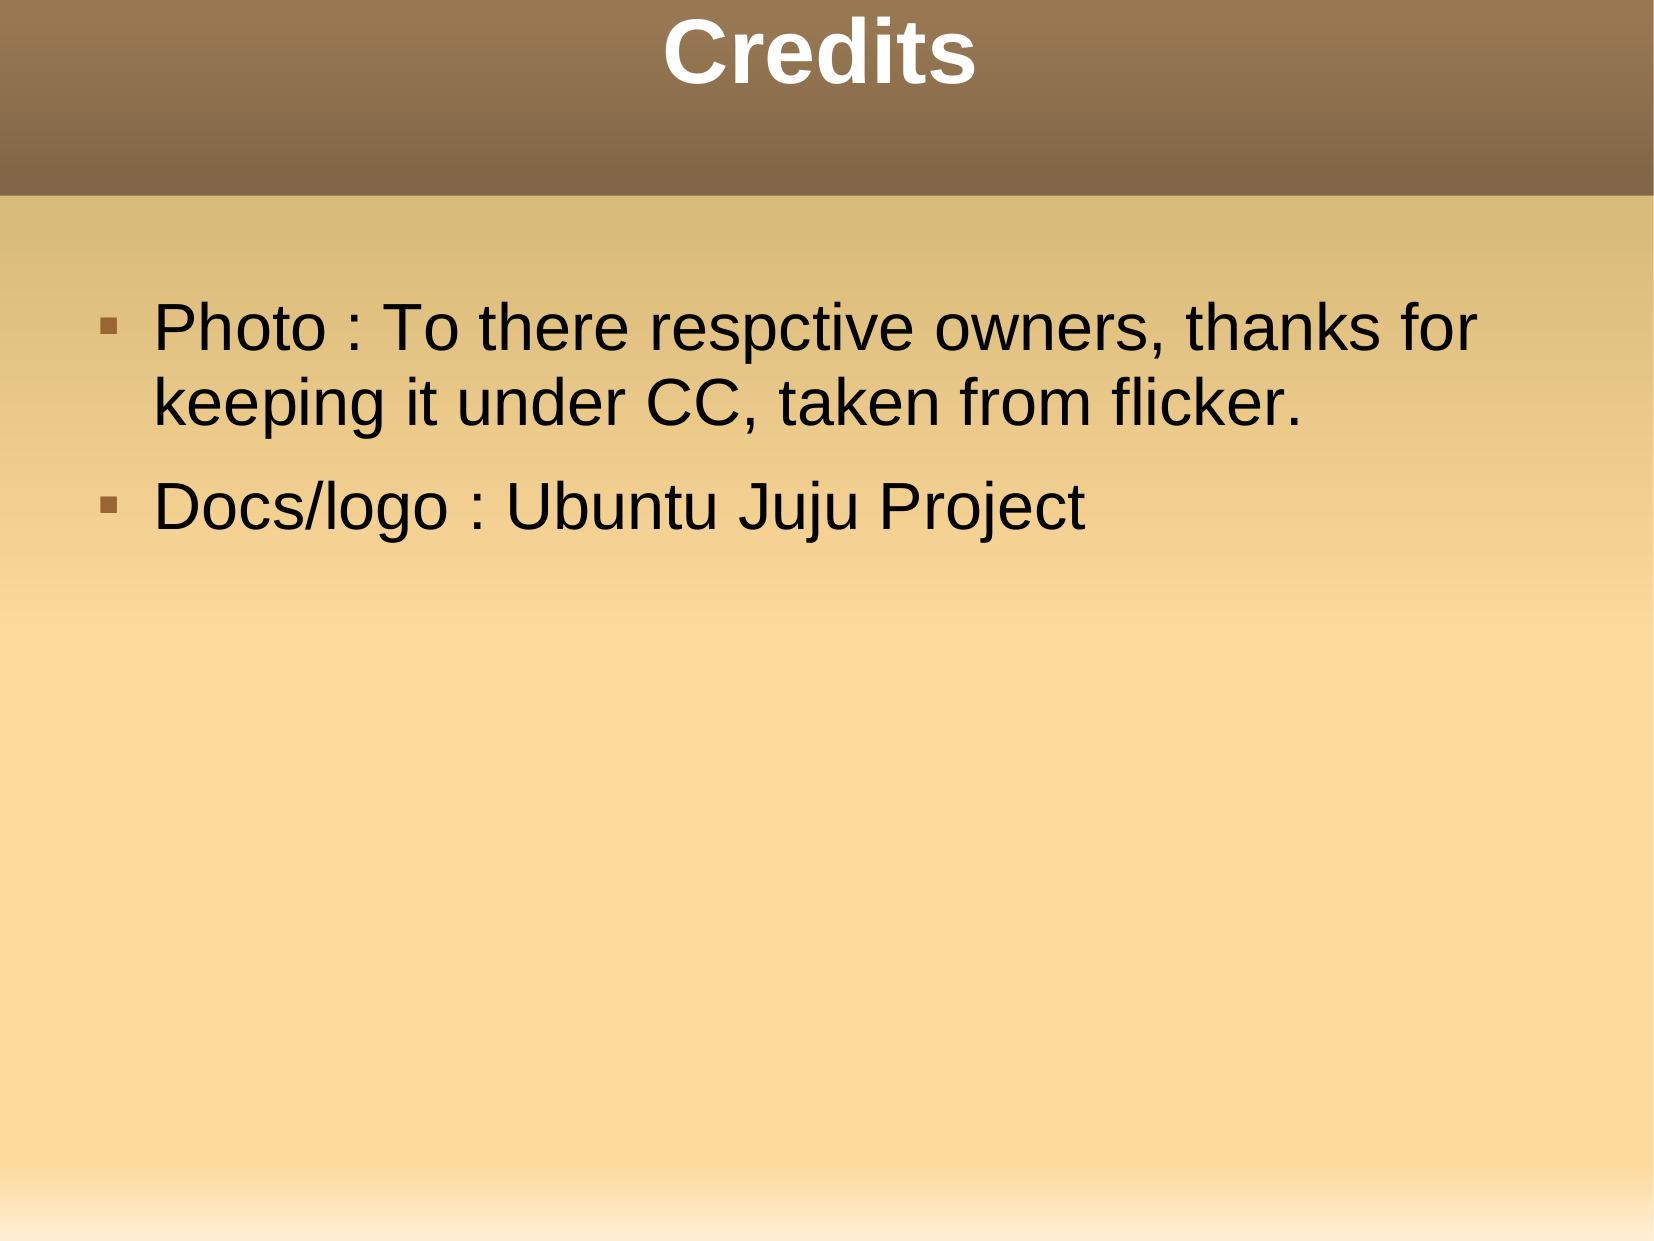

# Credits
Photo : To there respctive owners, thanks for keeping it under CC, taken from flicker.
Docs/logo : Ubuntu Juju Project